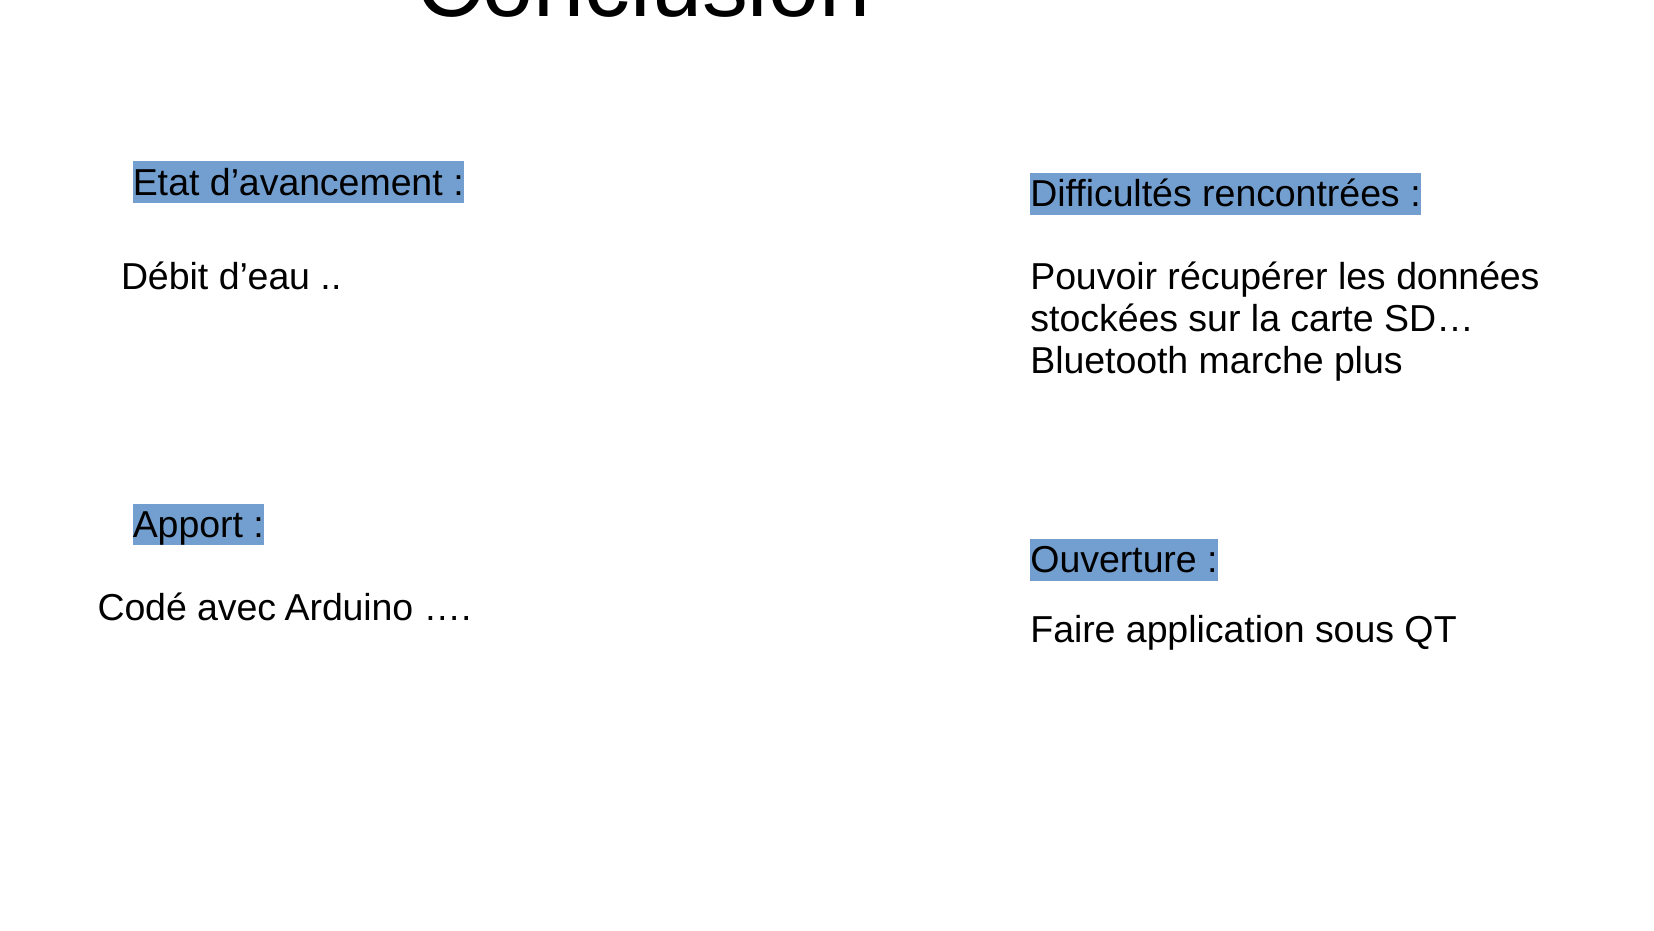

# Conclusion
Etat d’avancement :
Difficultés rencontrées :
Débit d’eau ..
Pouvoir récupérer les données stockées sur la carte SD…
Bluetooth marche plus
Apport :
Ouverture :
Codé avec Arduino ….
Faire application sous QT